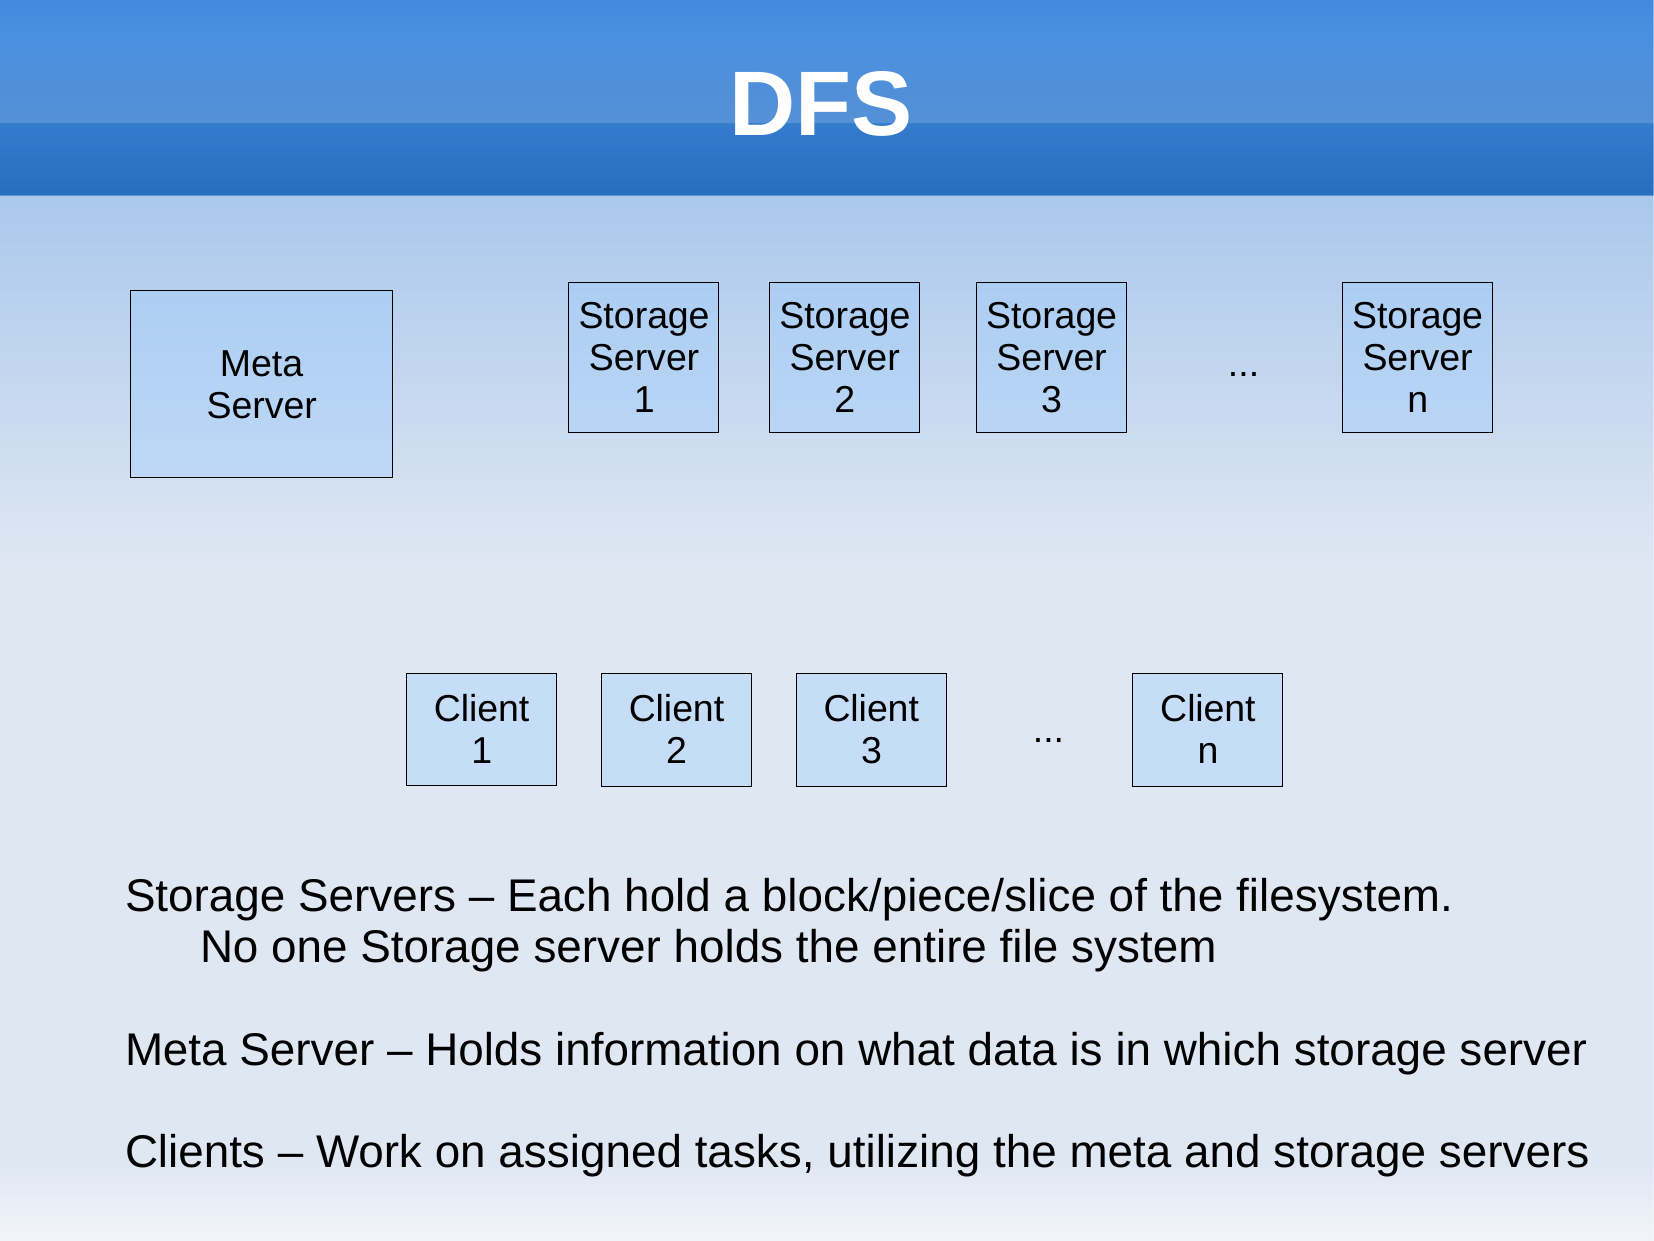

# DFS
Storage
Server
1
Storage
Server
2
Storage
Server
3
Storage
Server
n
Meta
Server
...
Client
1
Client
2
Client
3
Client
n
...
Storage Servers – Each hold a block/piece/slice of the filesystem.
	No one Storage server holds the entire file system
Meta Server – Holds information on what data is in which storage server
Clients – Work on assigned tasks, utilizing the meta and storage servers